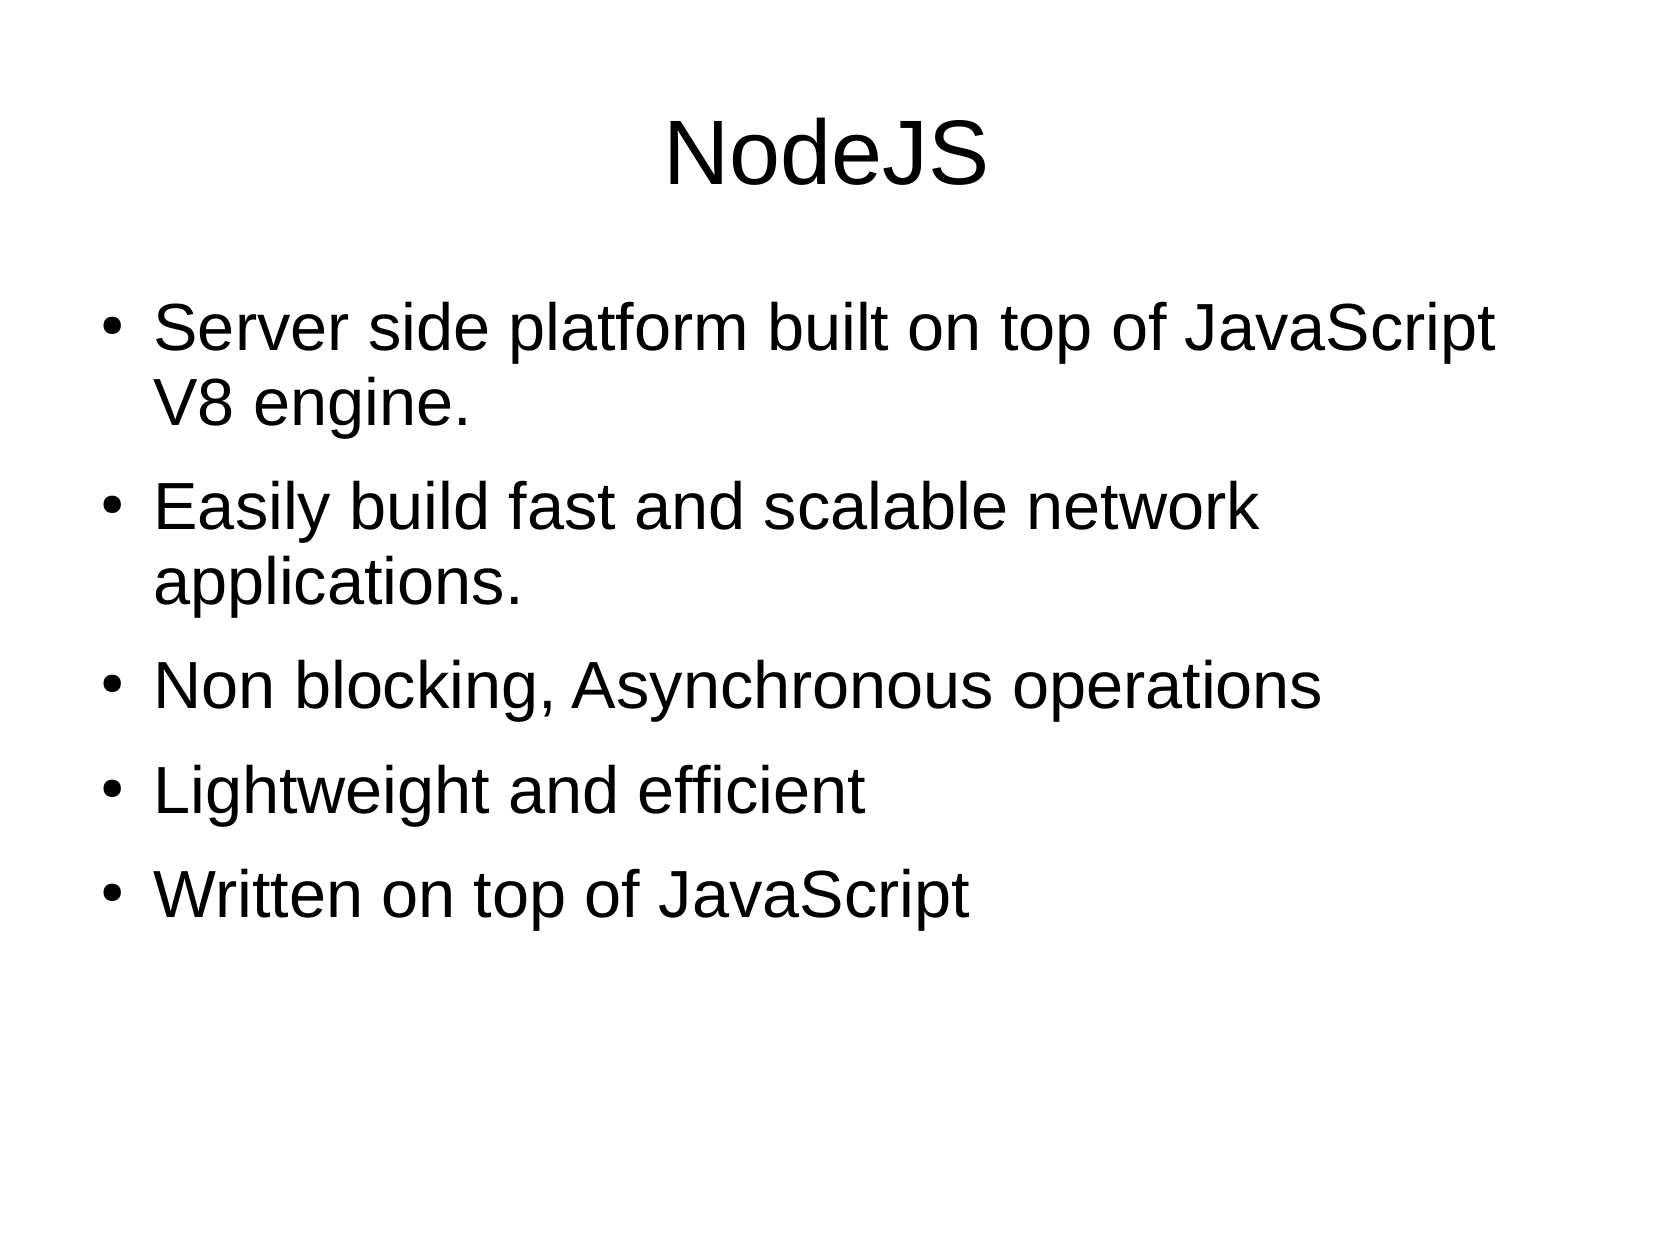

# NodeJS
Server side platform built on top of JavaScript V8 engine.
Easily build fast and scalable network applications.
Non blocking, Asynchronous operations
Lightweight and efficient
Written on top of JavaScript